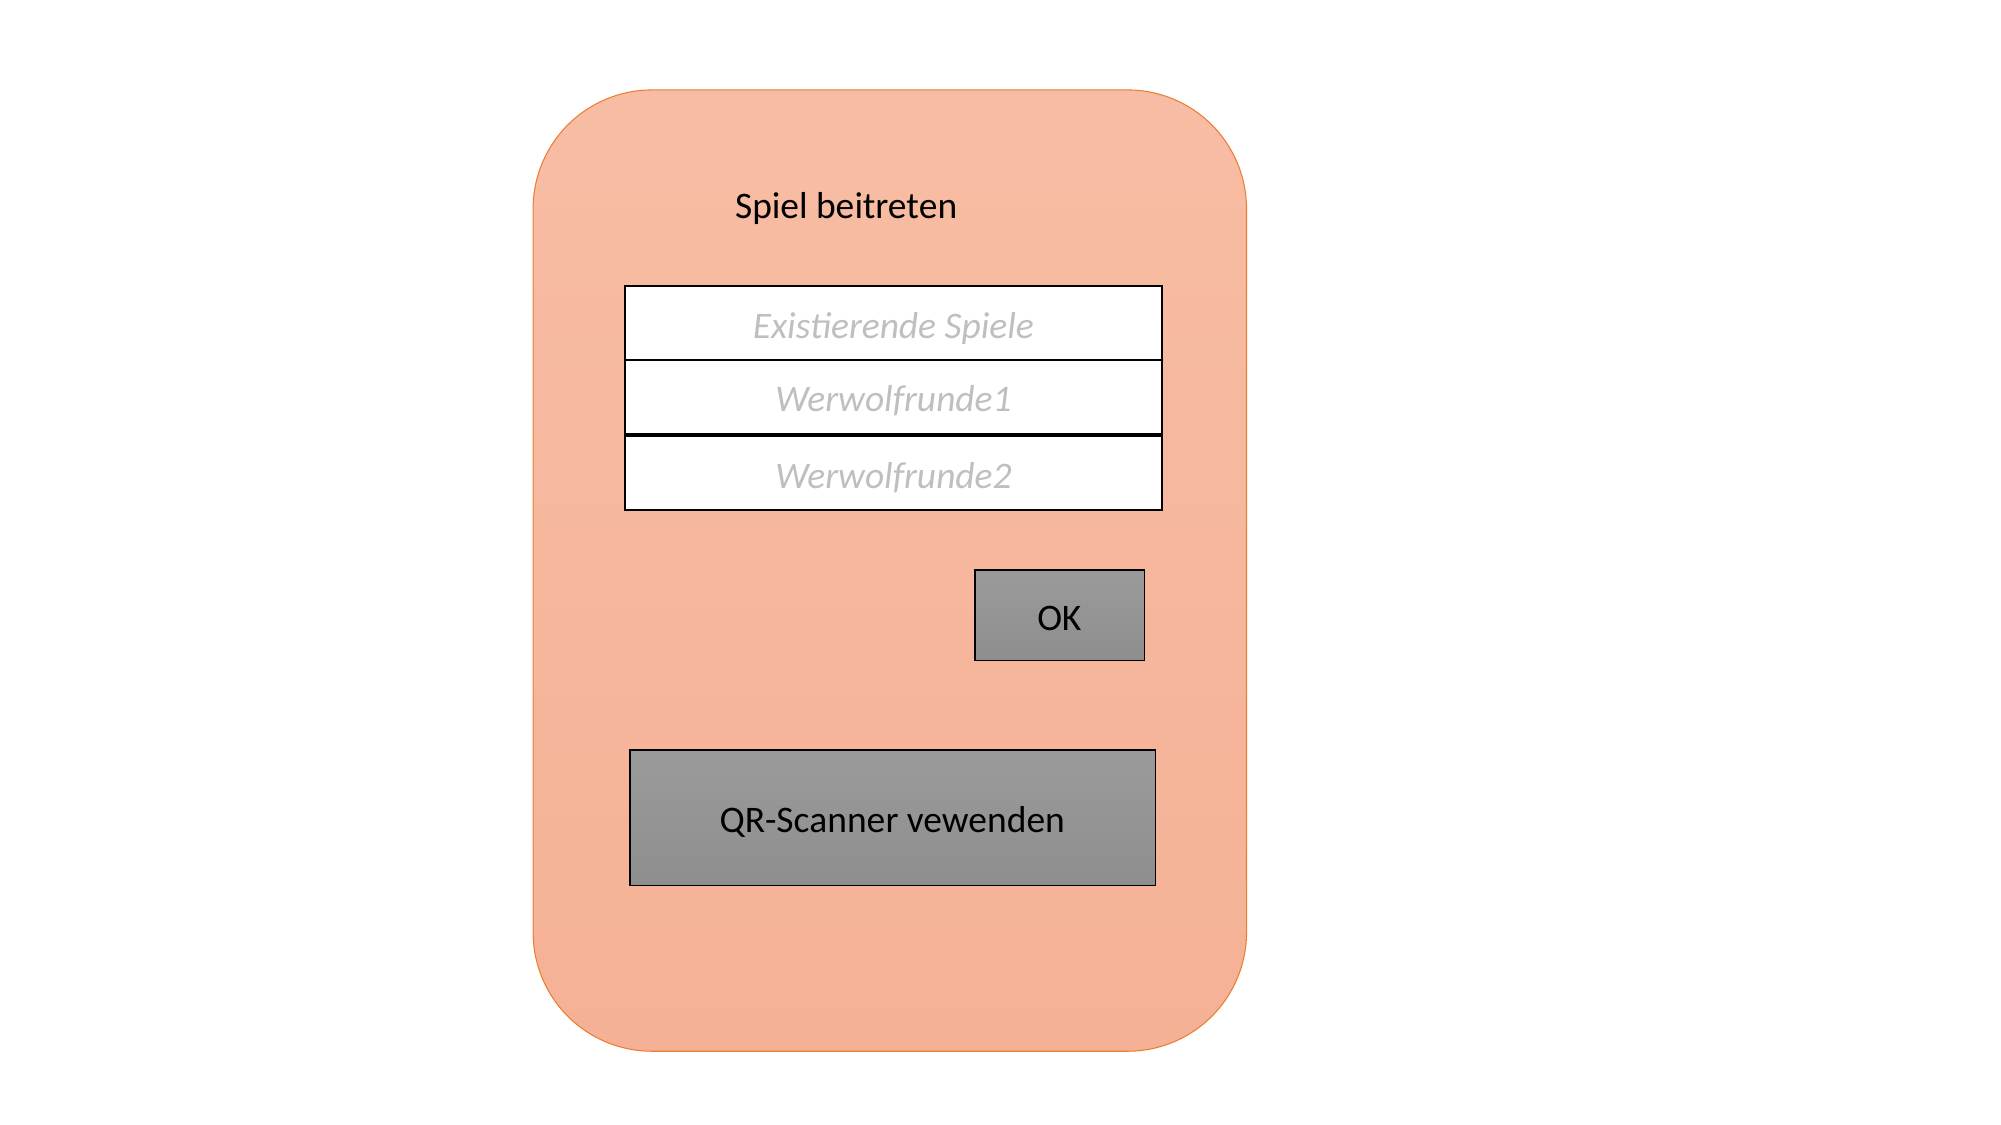

Spiel beitreten
Existierende Spiele
Werwolfrunde1
Werwolfrunde2
OK
QR-Scanner vewenden